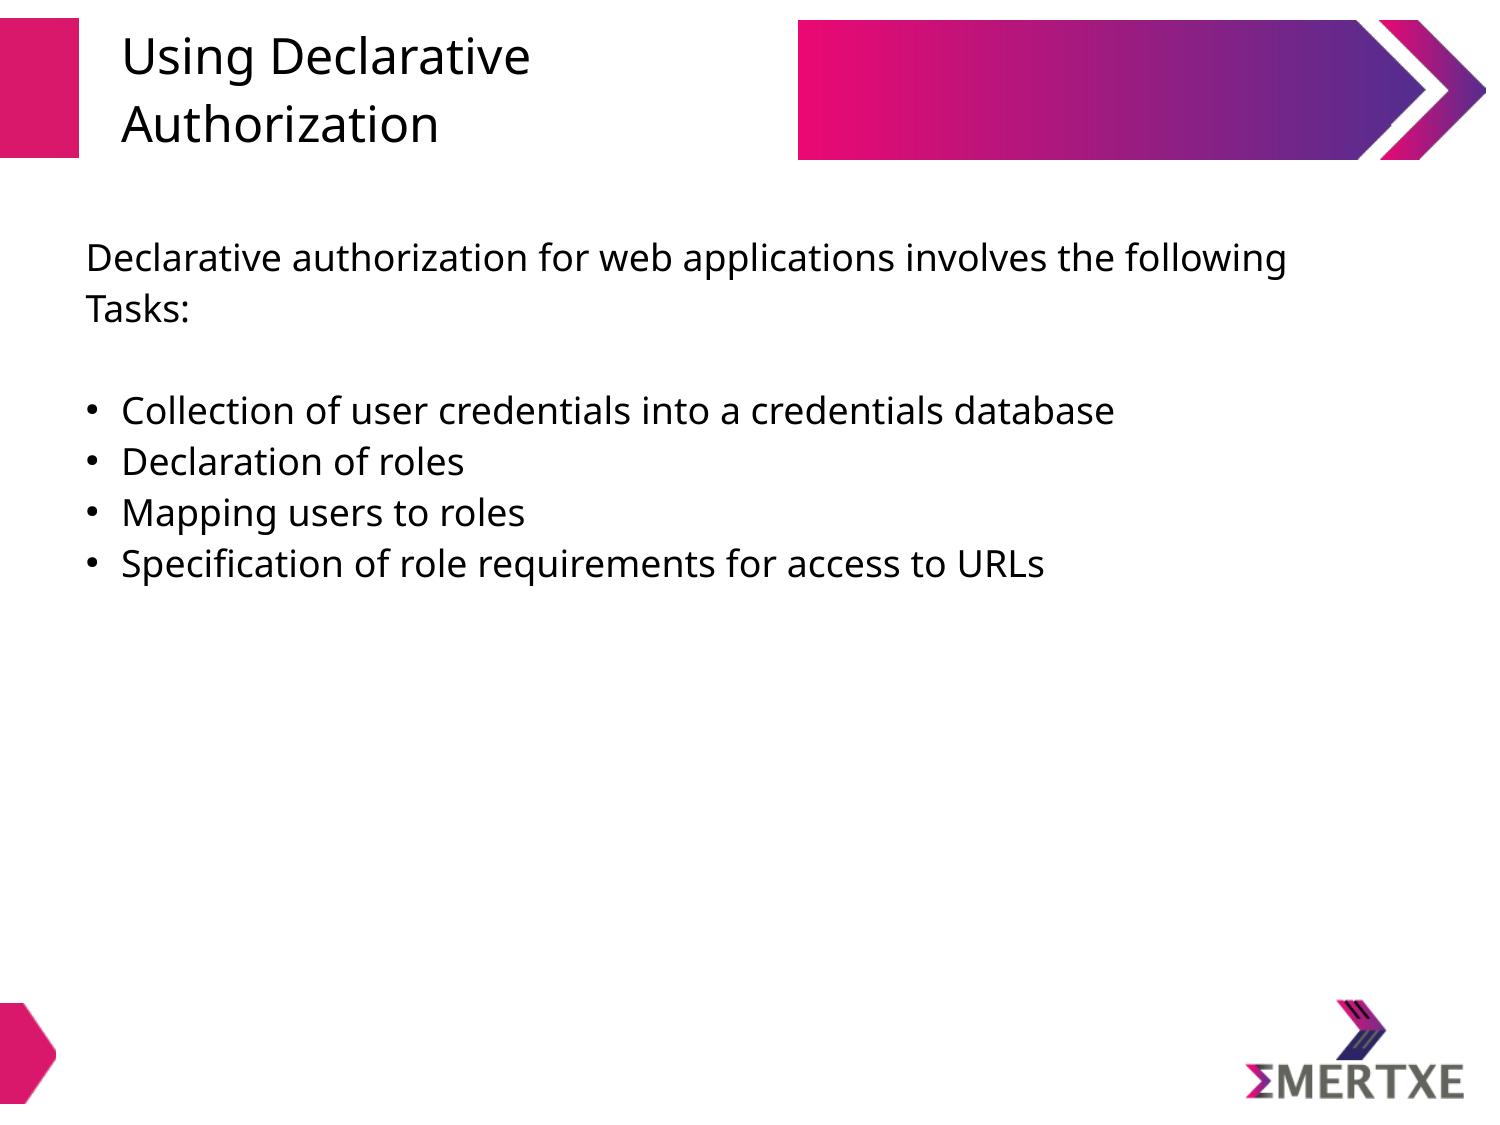

Using Declarative Authorization
Declarative authorization for web applications involves the following
Tasks:
Collection of user credentials into a credentials database
Declaration of roles
Mapping users to roles
Specification of role requirements for access to URLs